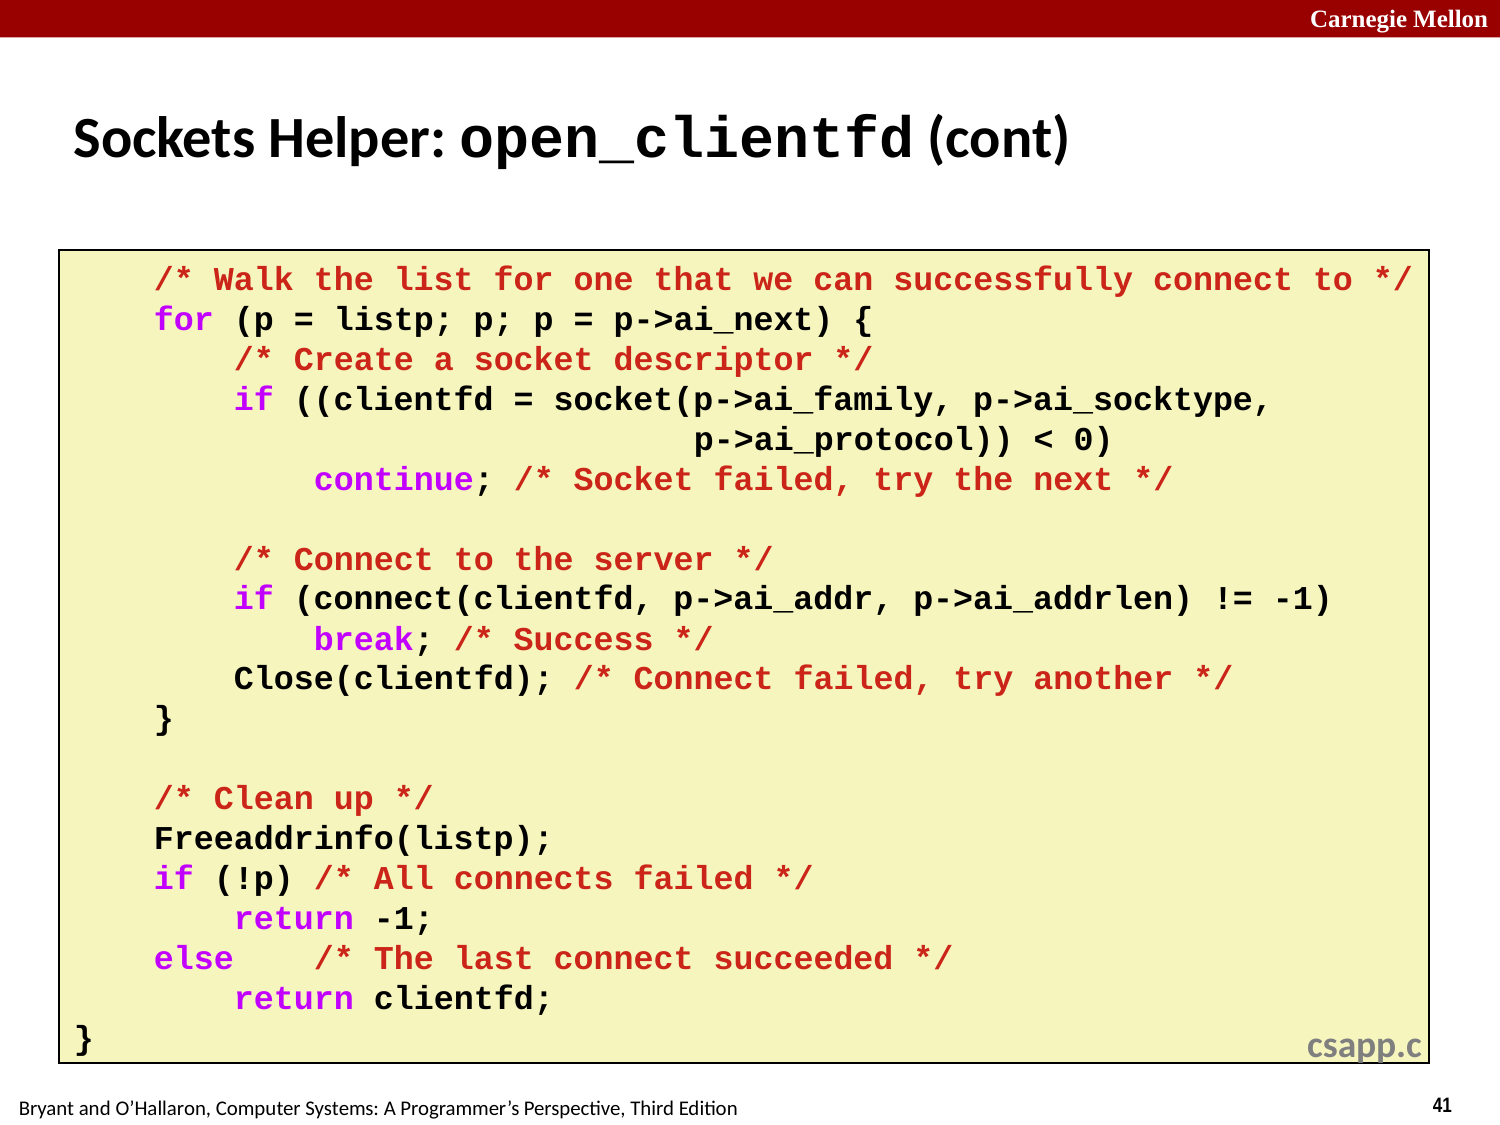

# Sockets Helper: open_clientfd (cont)
 /* Walk the list for one that we can successfully connect to */
 for (p = listp; p; p = p->ai_next) {
 /* Create a socket descriptor */
 if ((clientfd = socket(p->ai_family, p->ai_socktype,
 p->ai_protocol)) < 0)
 continue; /* Socket failed, try the next */
 /* Connect to the server */
 if (connect(clientfd, p->ai_addr, p->ai_addrlen) != -1)
 break; /* Success */
 Close(clientfd); /* Connect failed, try another */
 }
 /* Clean up */
 Freeaddrinfo(listp);
 if (!p) /* All connects failed */
 return -1;
 else /* The last connect succeeded */
 return clientfd;
}
csapp.c